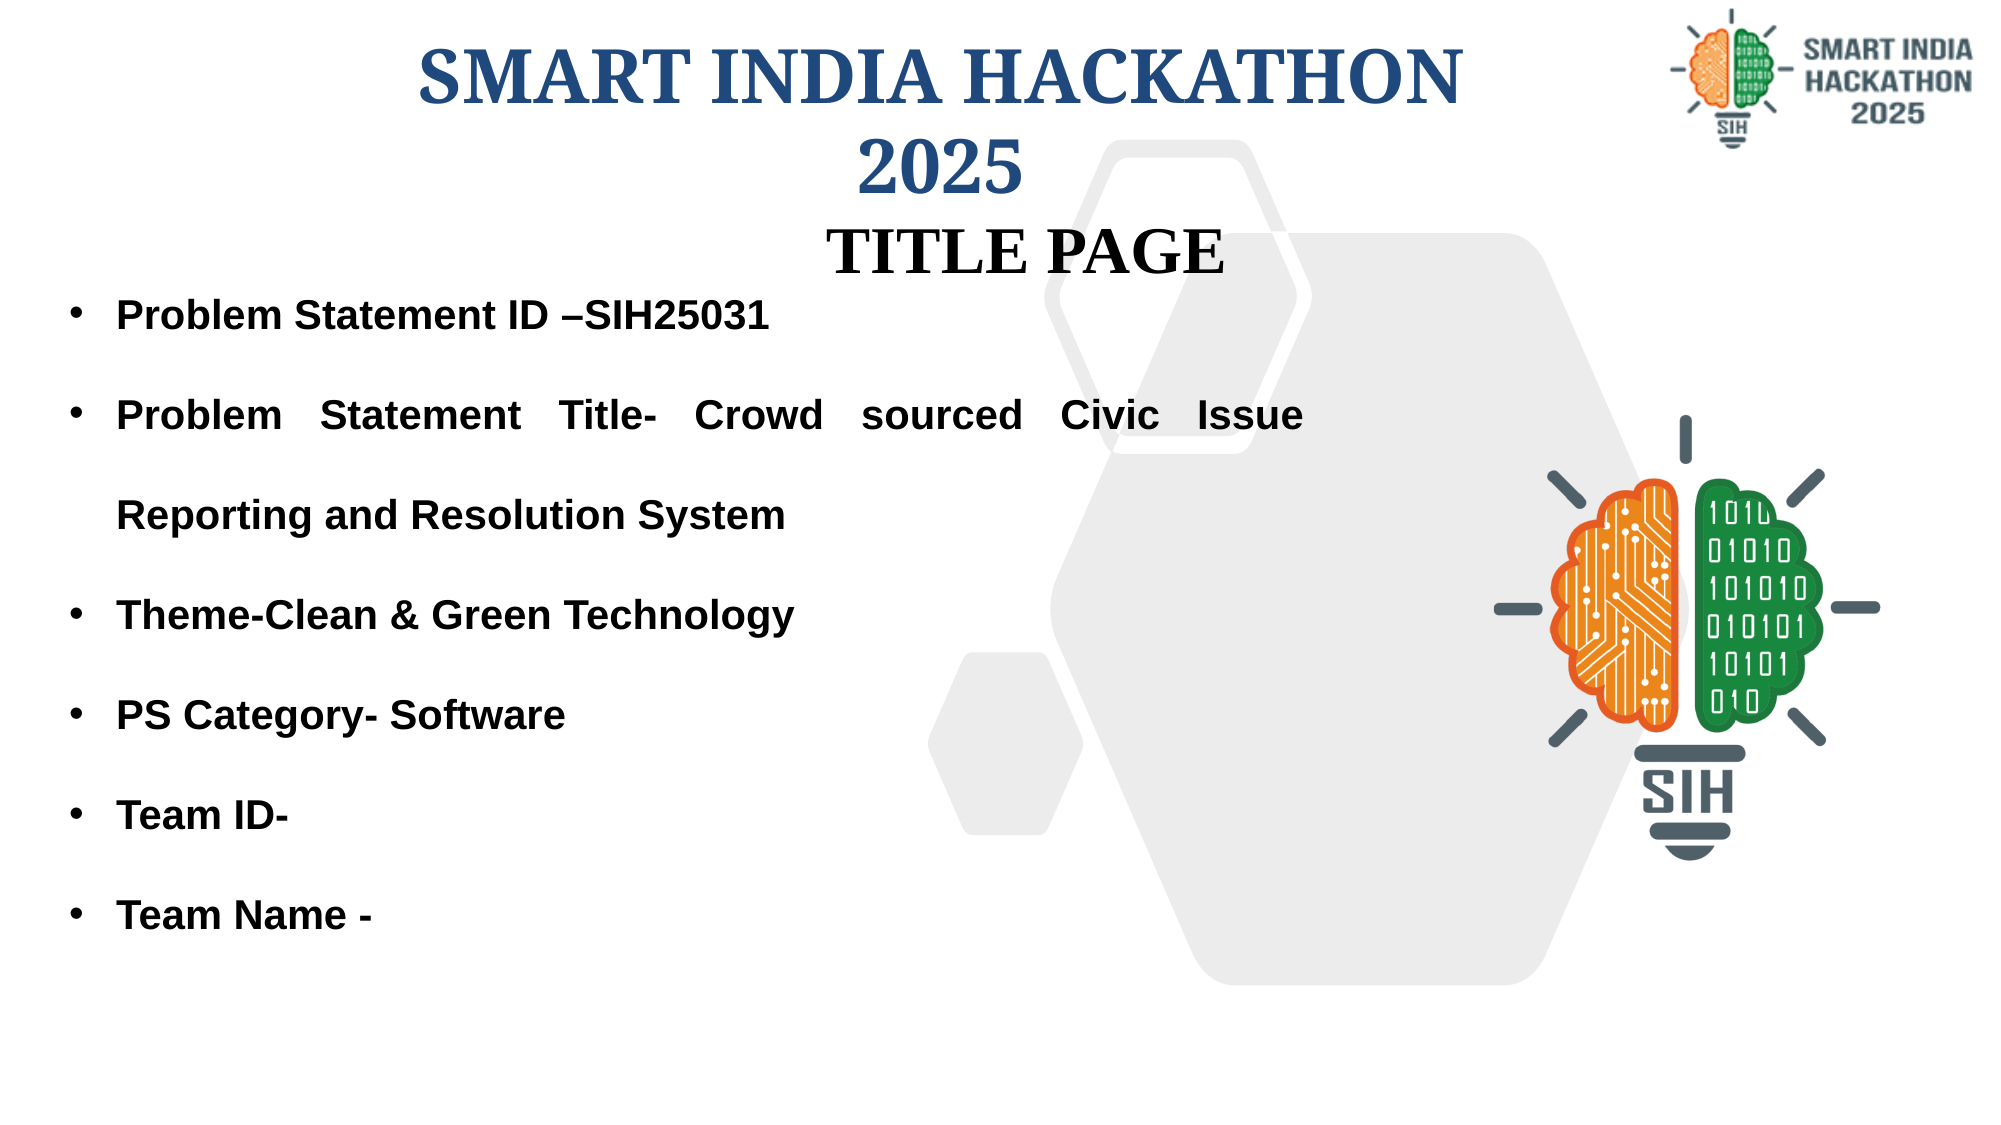

SMART INDIA HACKATHON 2025
# TITLE PAGE
Problem Statement ID –SIH25031
Problem Statement Title- Crowd sourced Civic Issue Reporting and Resolution System
Theme-Clean & Green Technology
PS Category- Software
Team ID-
Team Name -